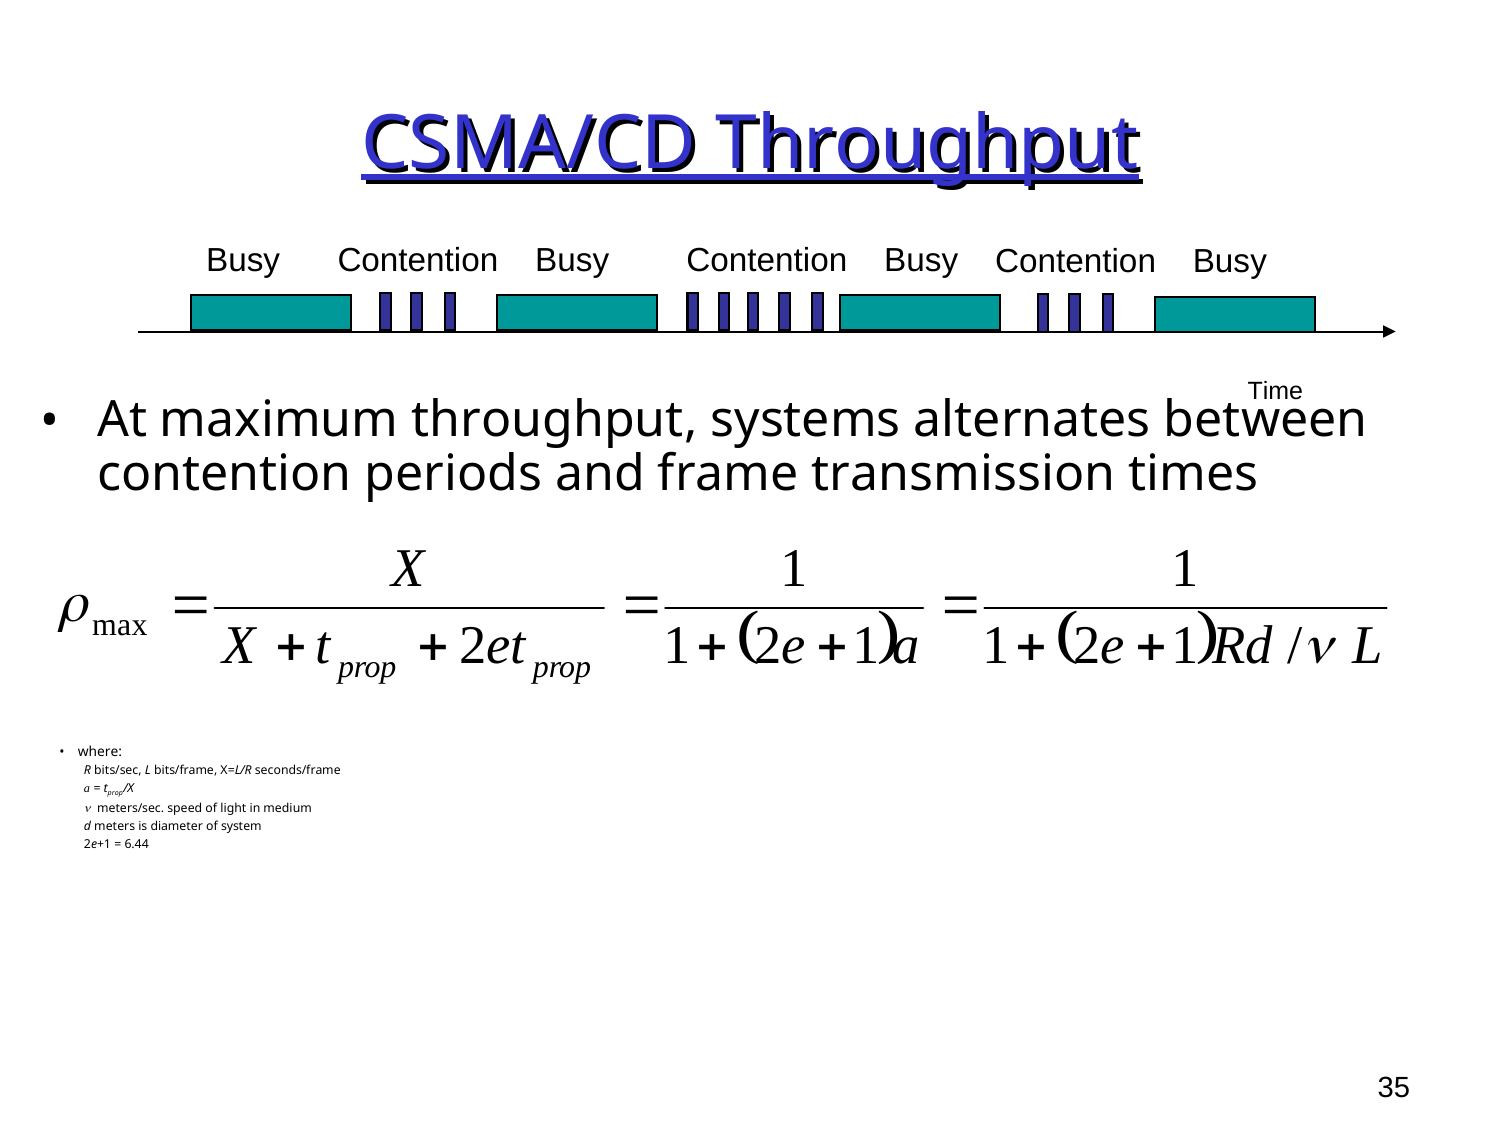

# CSMA/CD Throughput
Busy
Contention
Busy
Contention
Busy
Contention
Busy
Time
At maximum throughput, systems alternates between contention periods and frame transmission times
where:
R bits/sec, L bits/frame, X=L/R seconds/frame
a = tprop/X
 meters/sec. speed of light in medium
d meters is diameter of system
2e+1 = 6.44
35